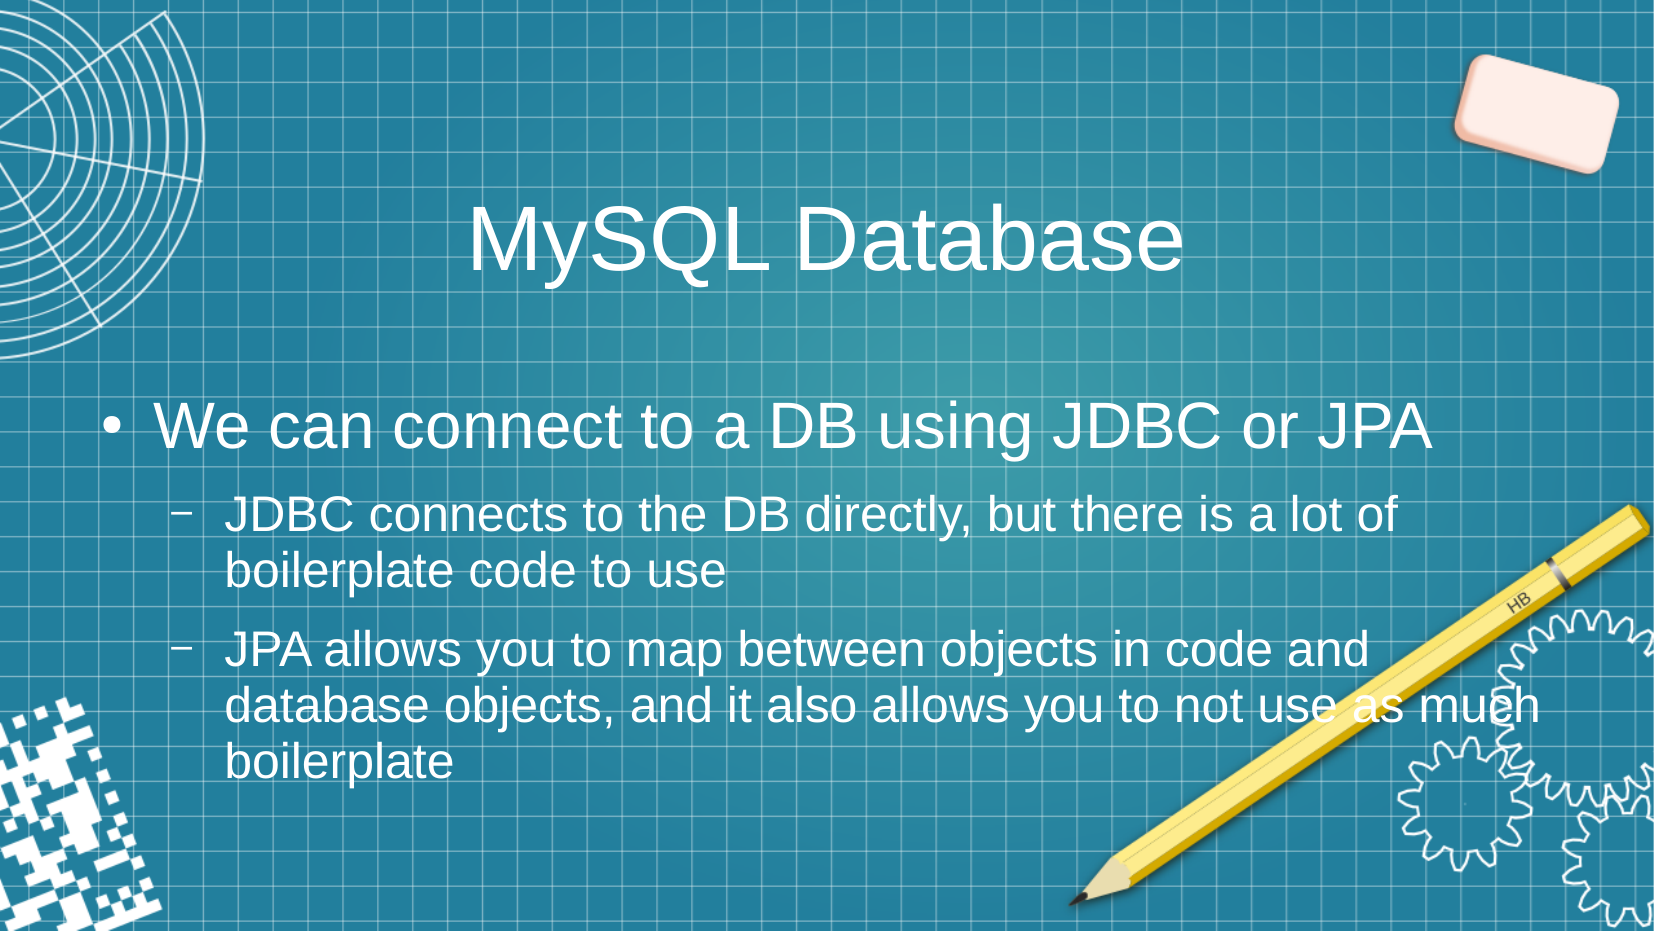

# MySQL Database
We can connect to a DB using JDBC or JPA
JDBC connects to the DB directly, but there is a lot of boilerplate code to use
JPA allows you to map between objects in code and database objects, and it also allows you to not use as much boilerplate